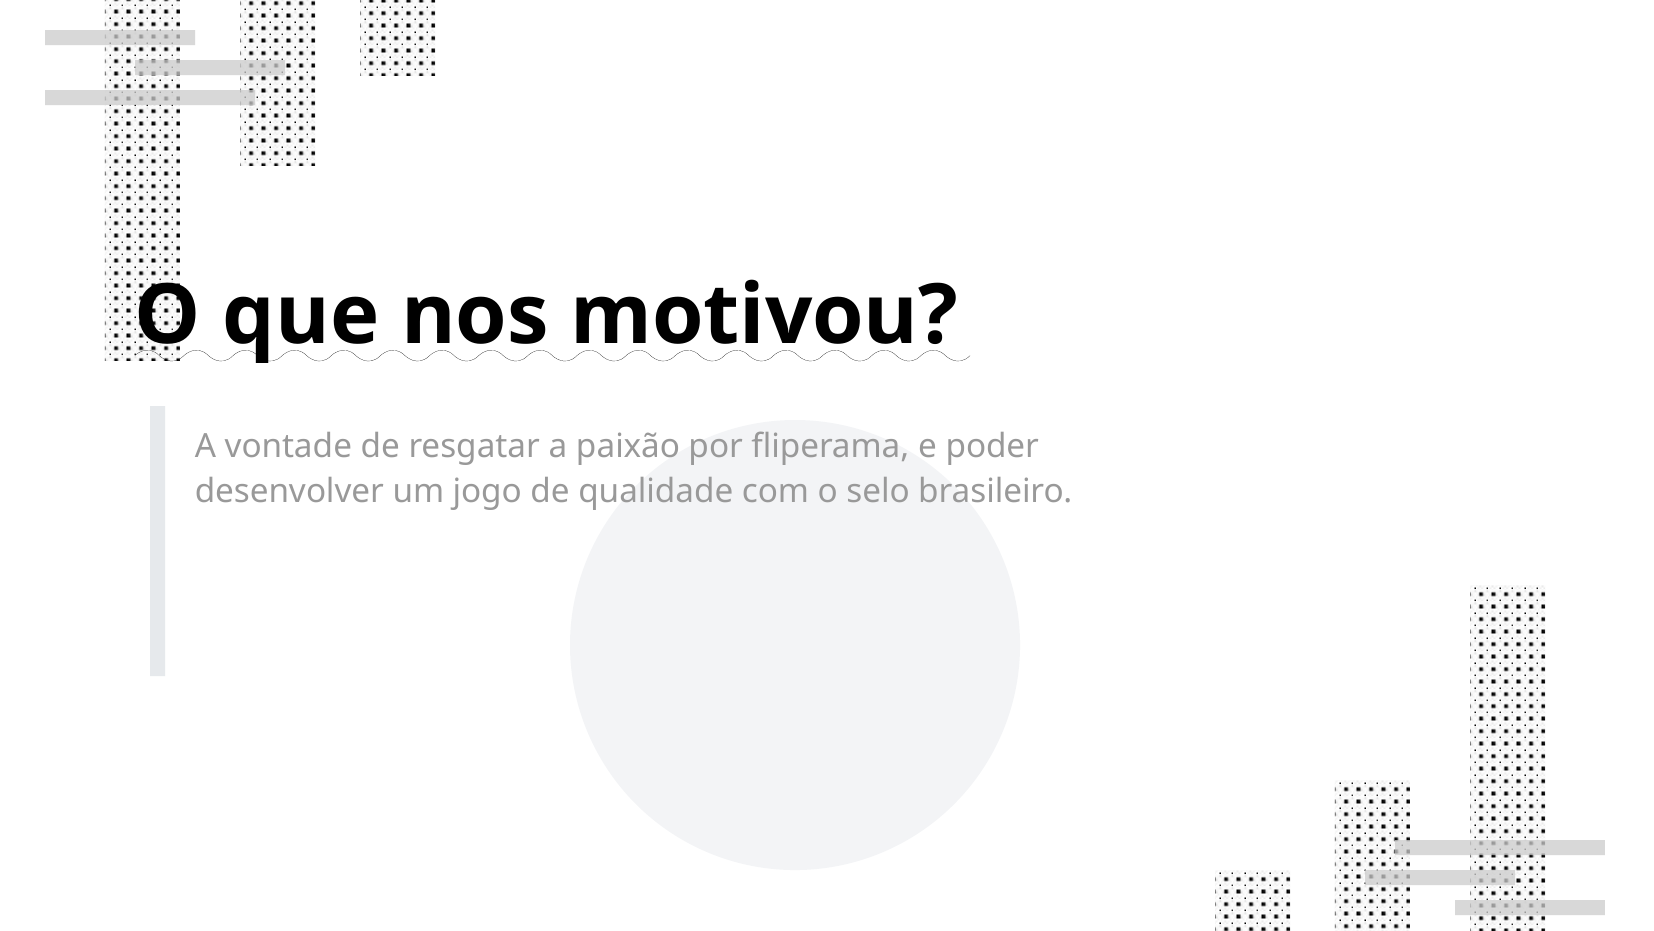

O que nos motivou?
A vontade de resgatar a paixão por fliperama, e poder desenvolver um jogo de qualidade com o selo brasileiro.